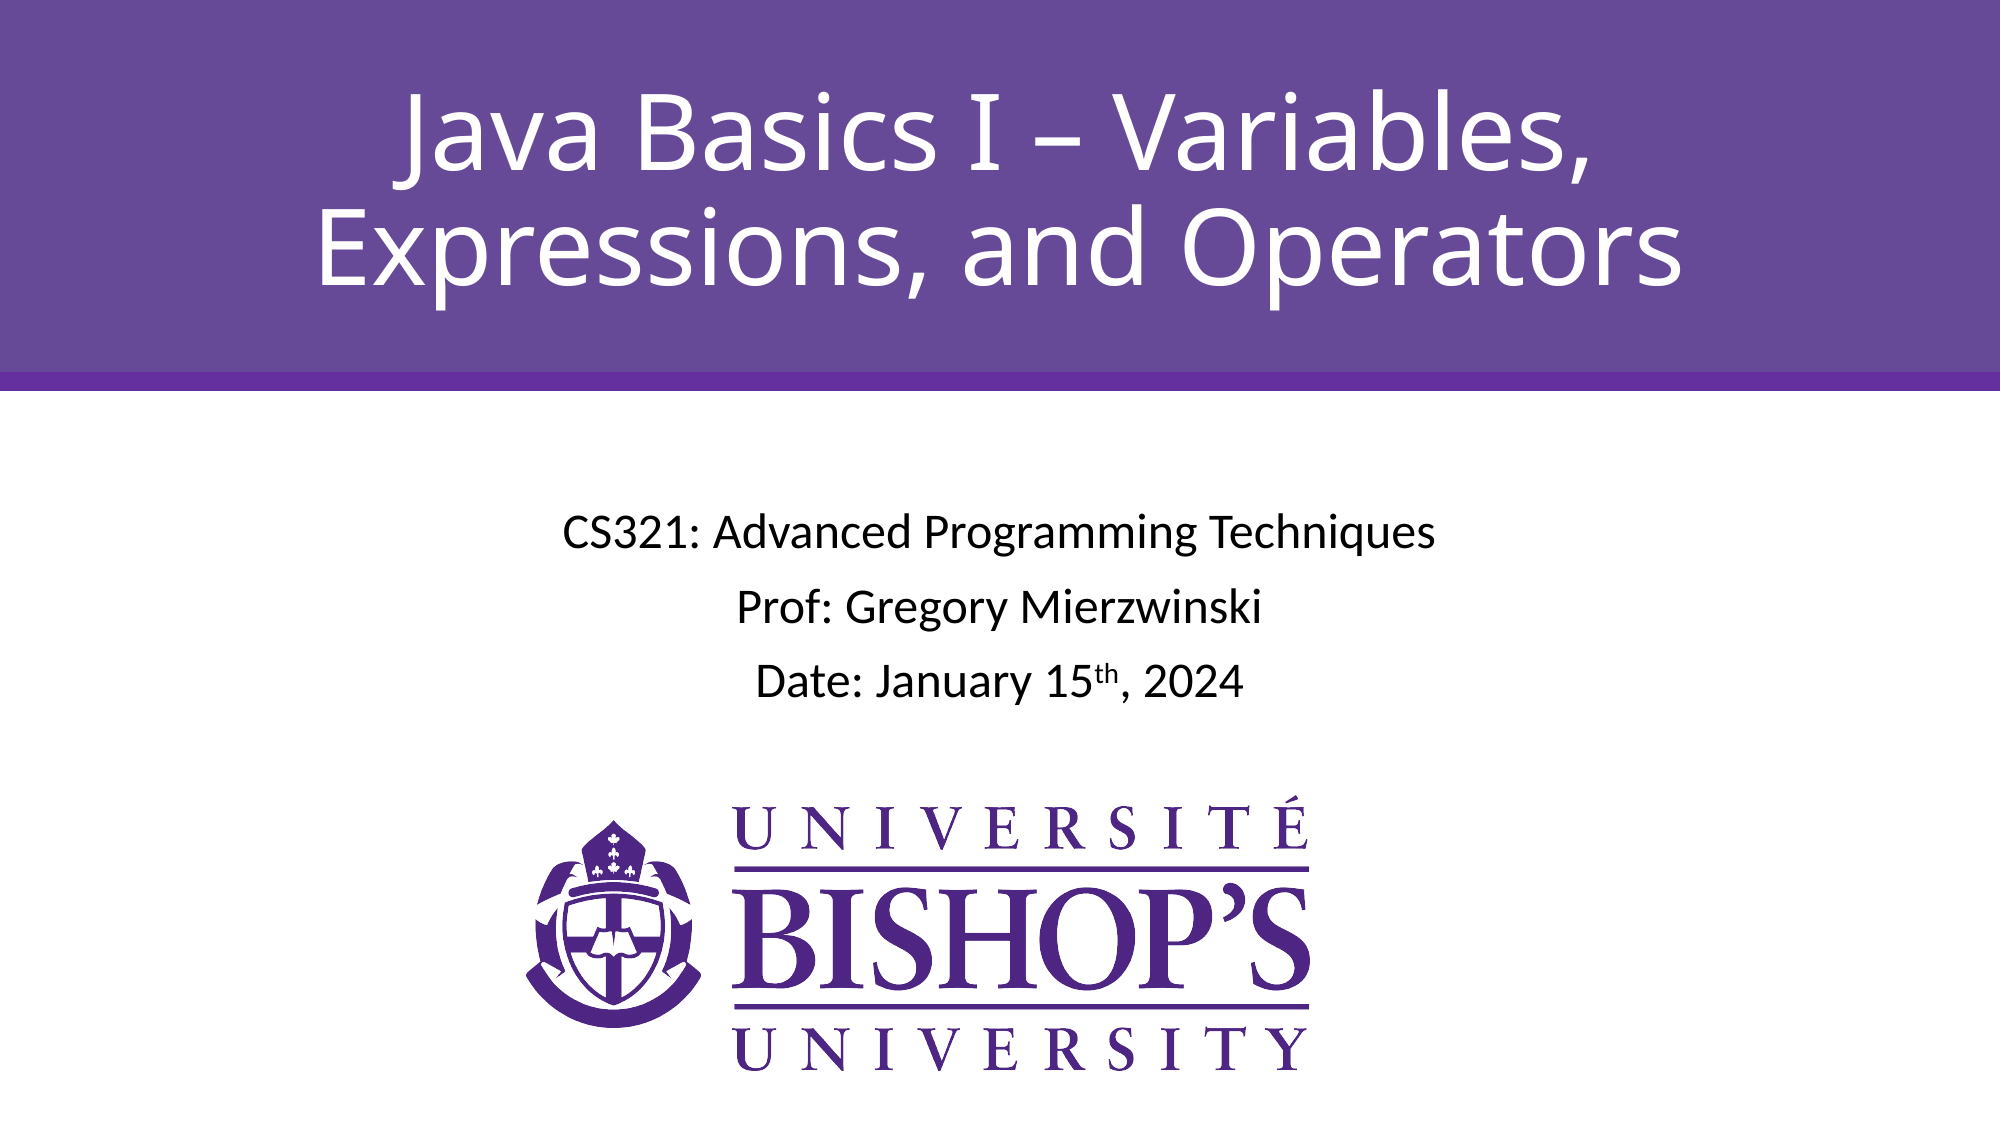

# Java Basics I – Variables, Expressions, and Operators
CS321: Advanced Programming Techniques
Prof: Gregory Mierzwinski
Date: January 15th, 2024